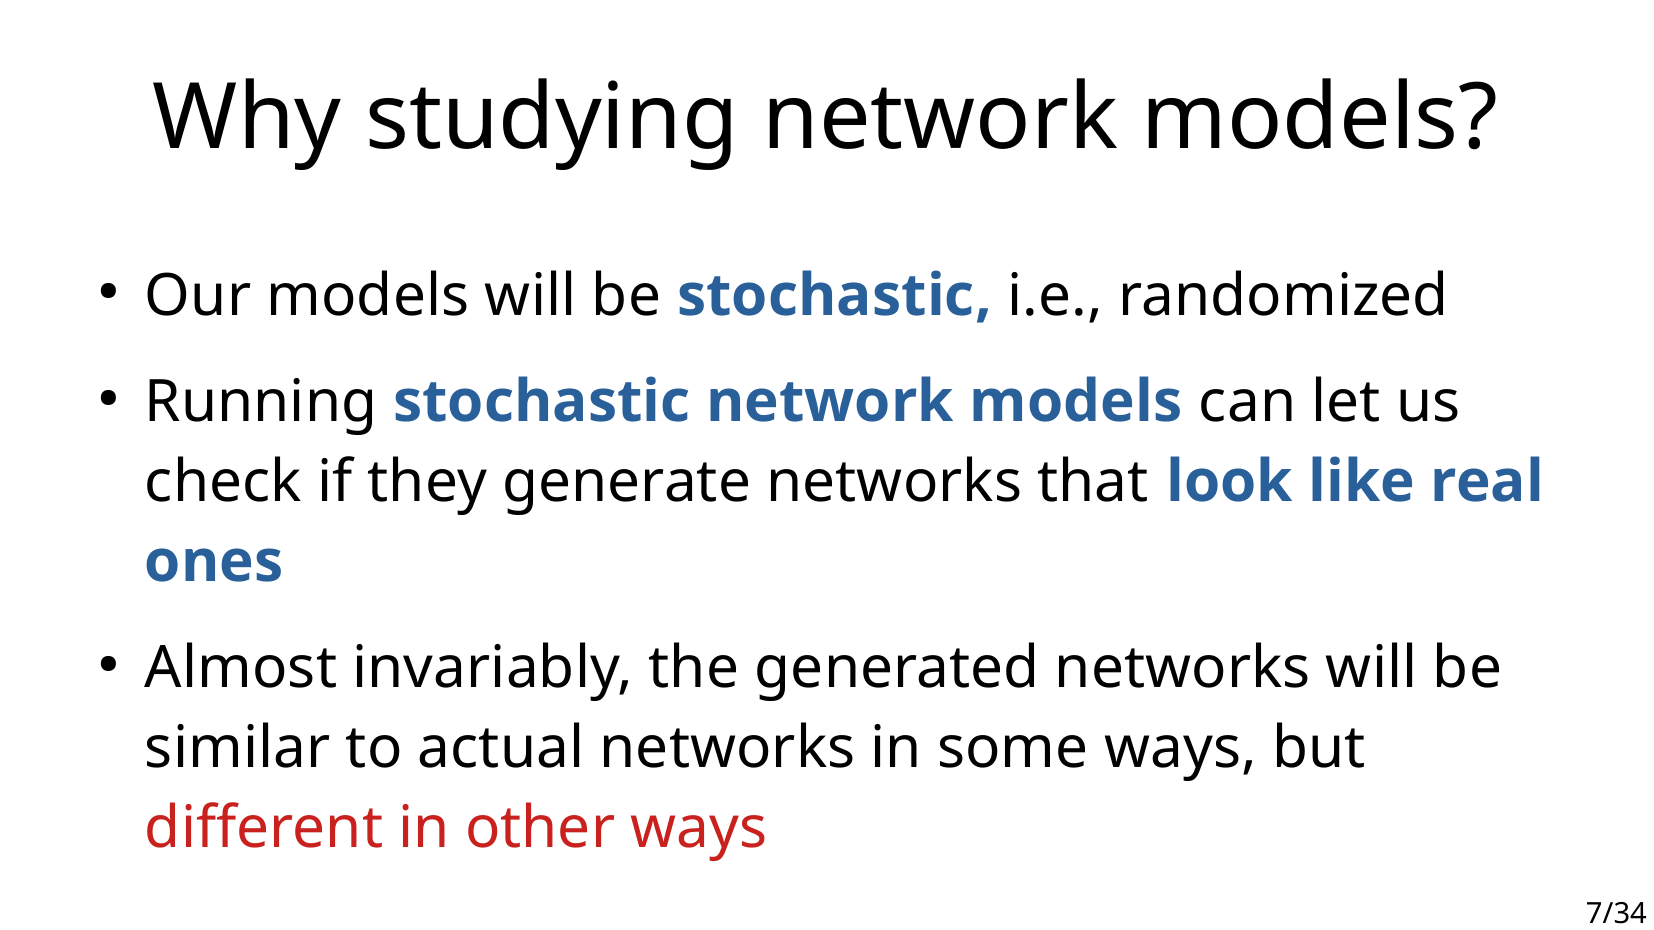

# Why studying network models?
Our models will be stochastic, i.e., randomized
Running stochastic network models can let us check if they generate networks that look like real ones
Almost invariably, the generated networks will be similar to actual networks in some ways, but different in other ways
7